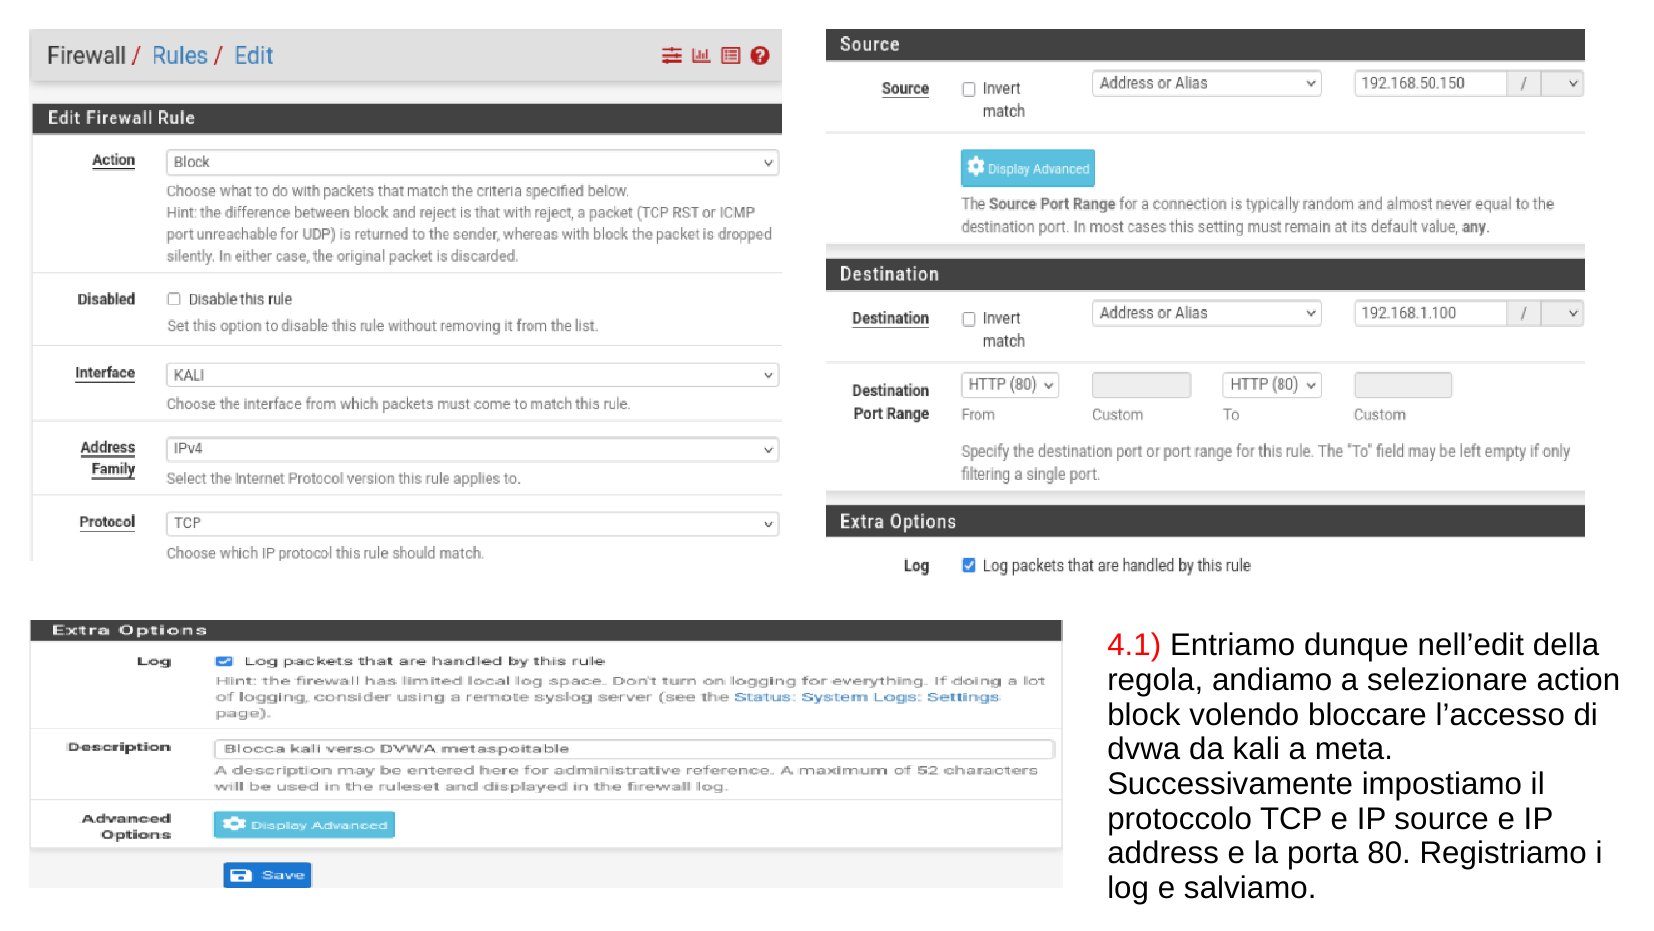

4.1) Entriamo dunque nell’edit della regola, andiamo a selezionare action block volendo bloccare l’accesso di dvwa da kali a meta. Successivamente impostiamo il protoccolo TCP e IP source e IP address e la porta 80. Registriamo i log e salviamo.